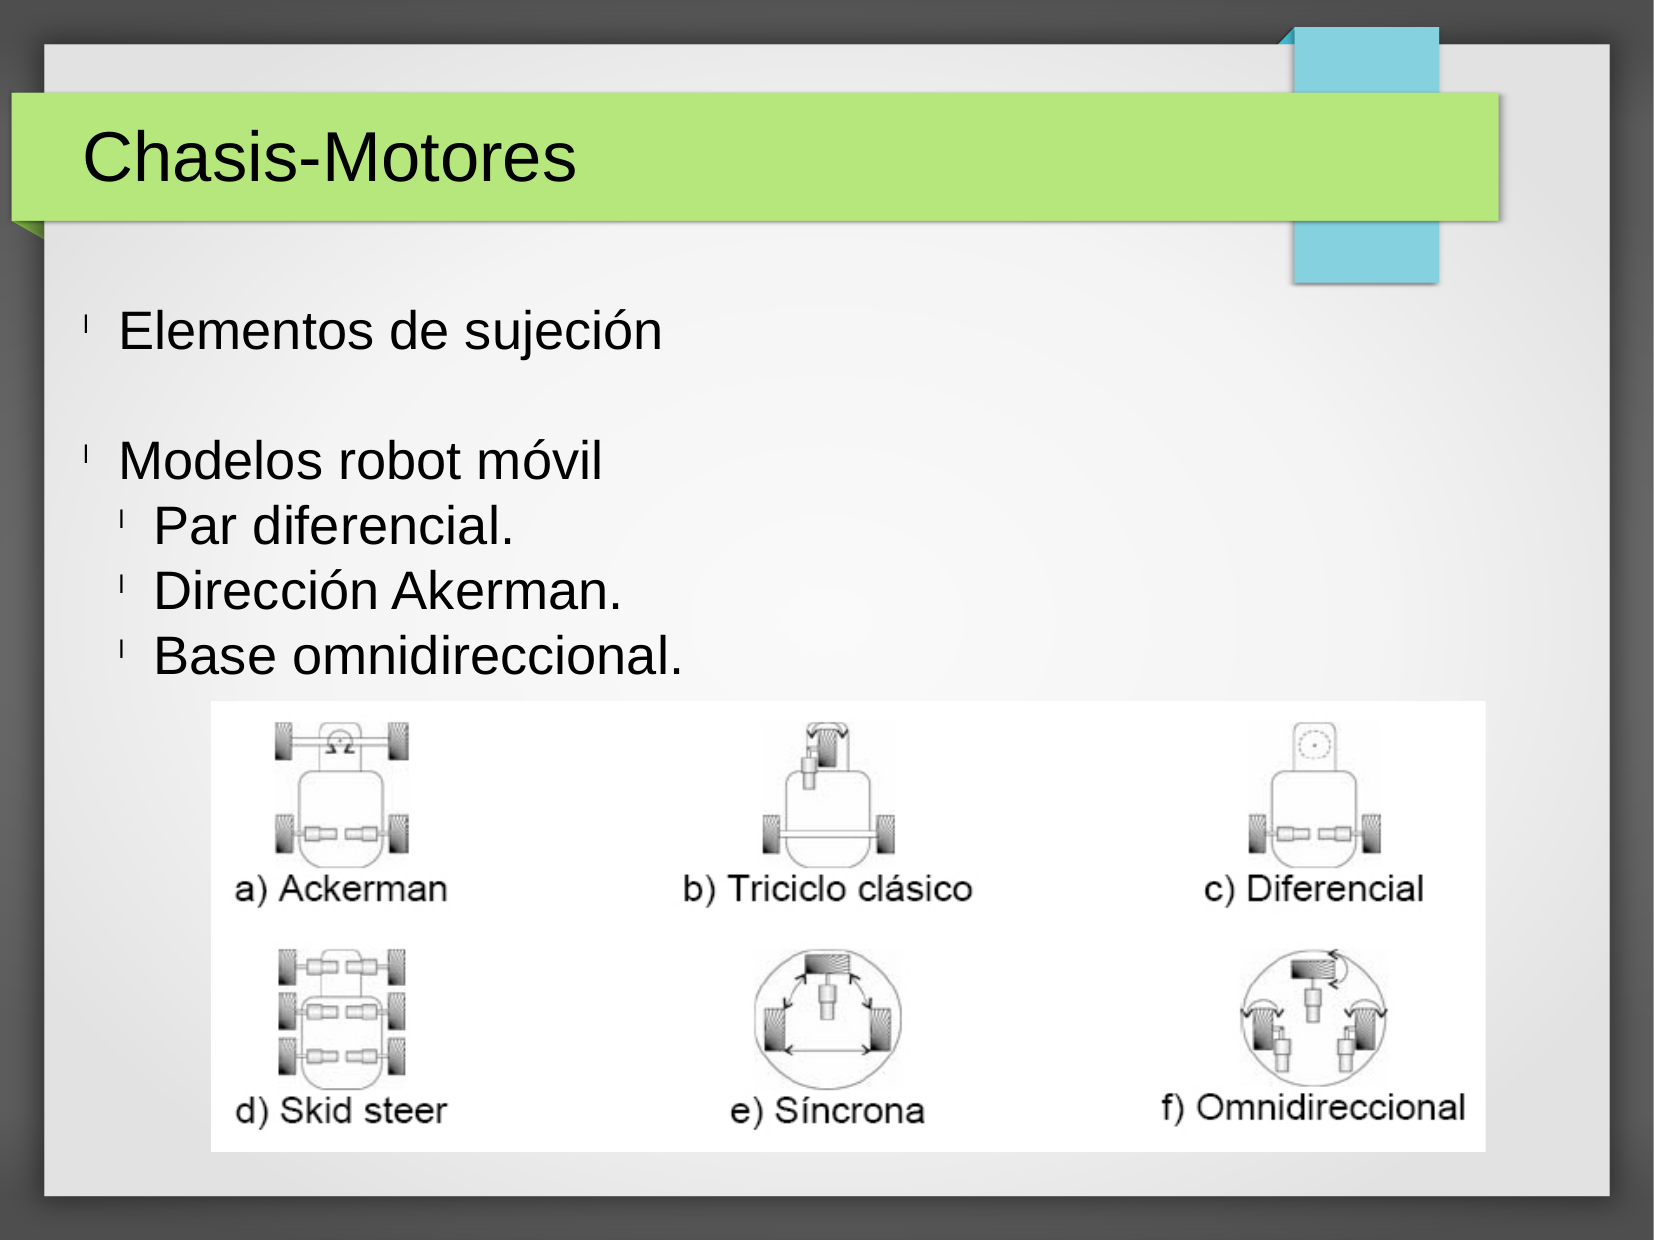

Chasis-Motores
Elementos de sujeción
Modelos robot móvil
Par diferencial.
Dirección Akerman.
Base omnidireccional.